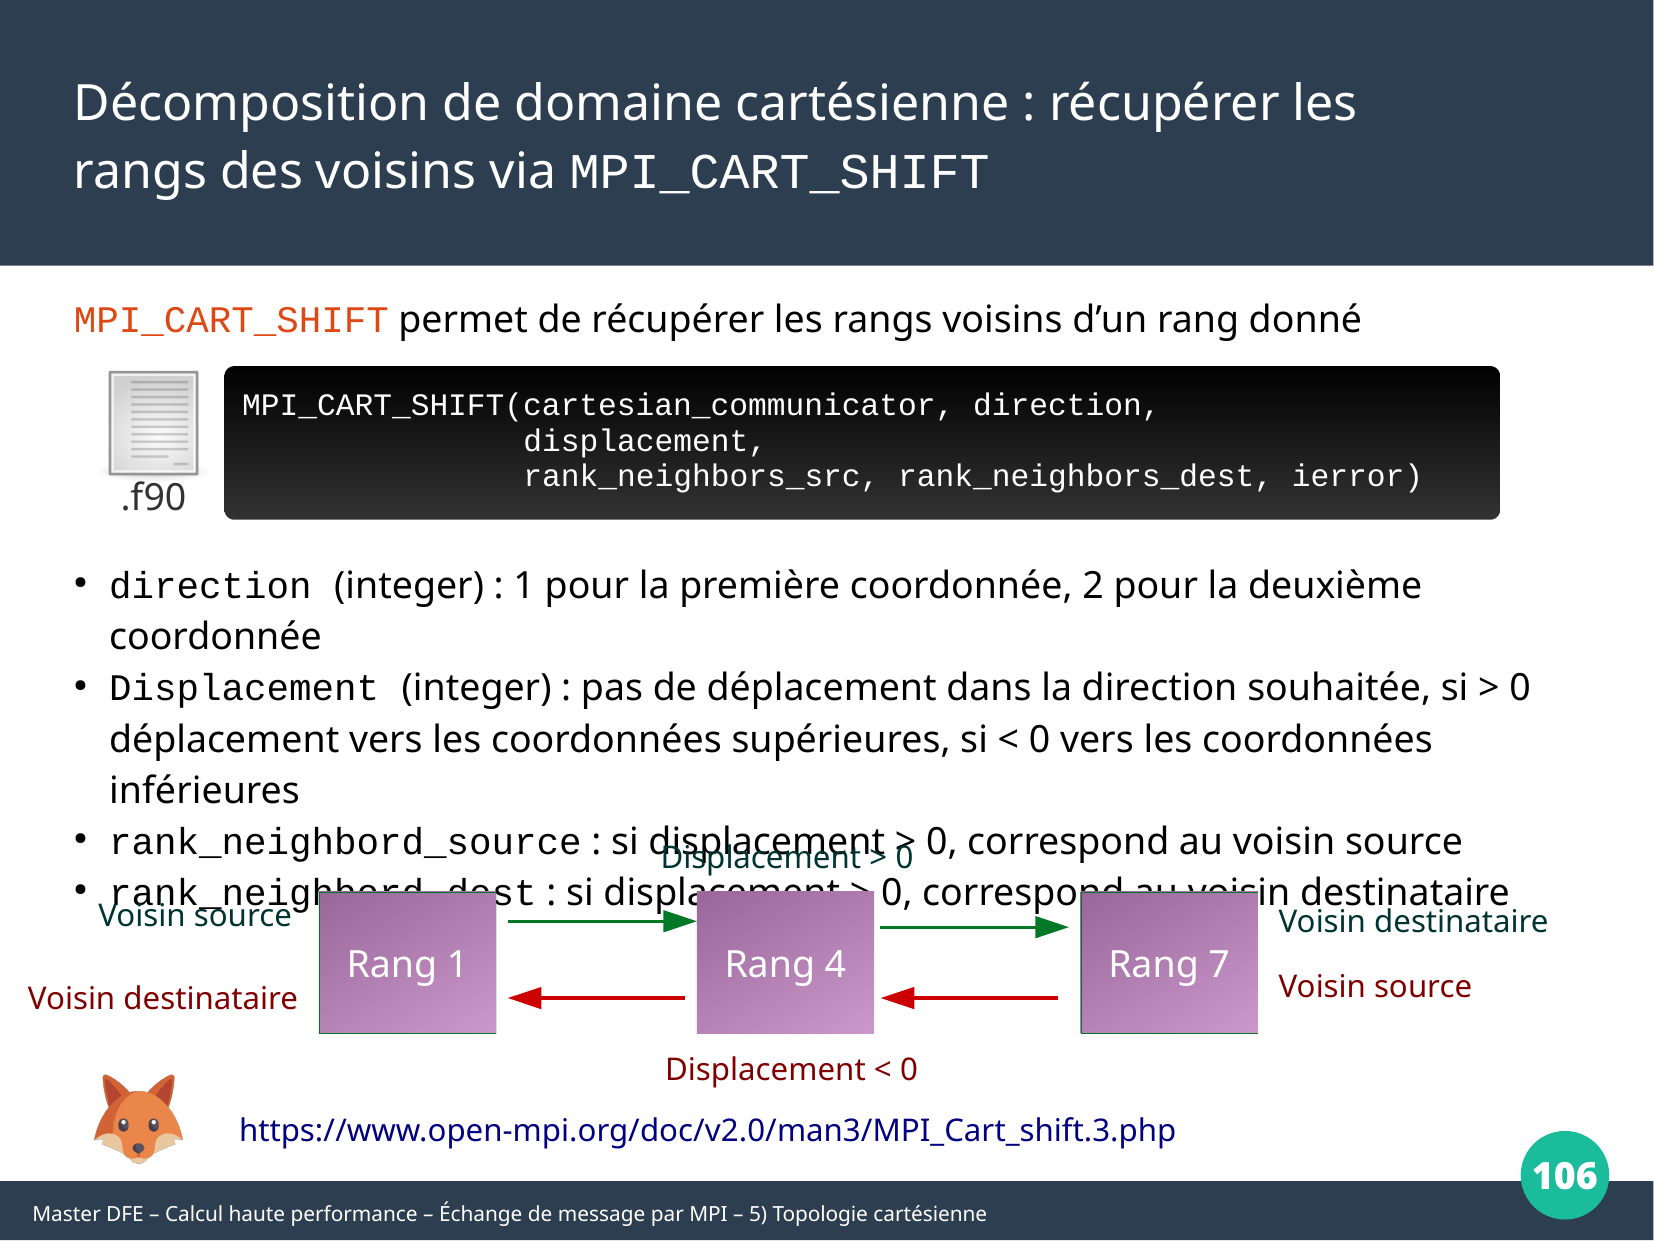

Décomposition de domaine cartésienne : récupérer les rangs des voisins via MPI_CART_SHIFT
MPI_CART_SHIFT permet de récupérer les rangs voisins d’un rang donné
MPI_CART_SHIFT(cartesian_communicator, direction,
 displacement,
 rank_neighbors_src, rank_neighbors_dest, ierror)
.f90
direction (integer) : 1 pour la première coordonnée, 2 pour la deuxième coordonnée
Displacement (integer) : pas de déplacement dans la direction souhaitée, si > 0 déplacement vers les coordonnées supérieures, si < 0 vers les coordonnées inférieures
rank_neighbord_source : si displacement > 0, correspond au voisin source
rank_neighbord_dest : si displacement > 0, correspond au voisin destinataire
Displacement > 0
Voisin source
Rang 1
Rang 4
Rang 7
Voisin destinataire
Voisin source
Voisin destinataire
Displacement < 0
https://www.open-mpi.org/doc/v2.0/man3/MPI_Cart_shift.3.php
106
Master DFE – Calcul haute performance – Échange de message par MPI – 5) Topologie cartésienne